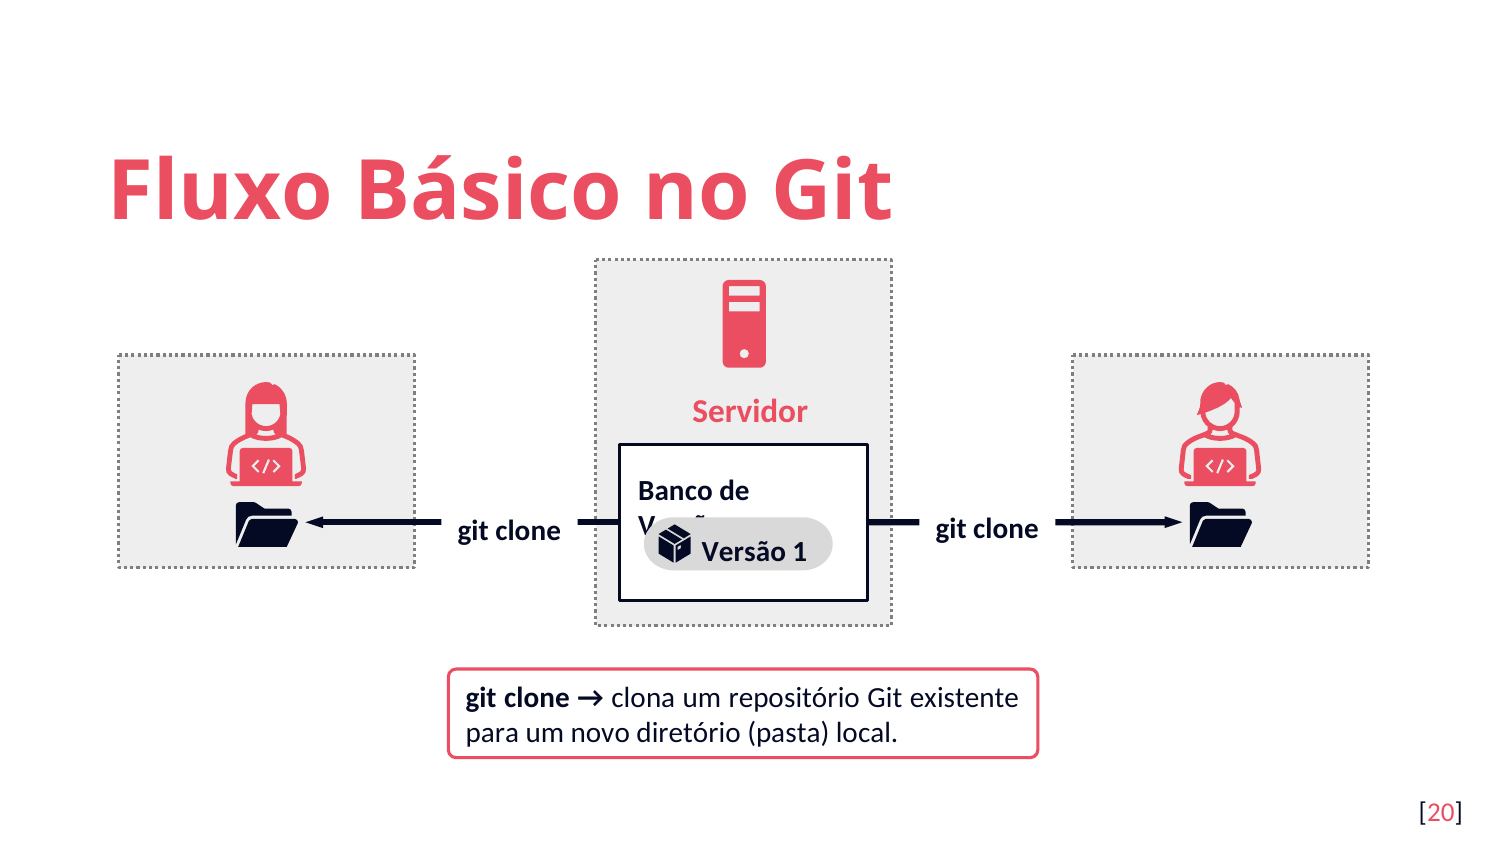

Fluxo Básico no Git
Servidor
Banco de Versões
 Versão 1
git clone
git clone
git clone → clona um repositório Git existente para um novo diretório (pasta) local.